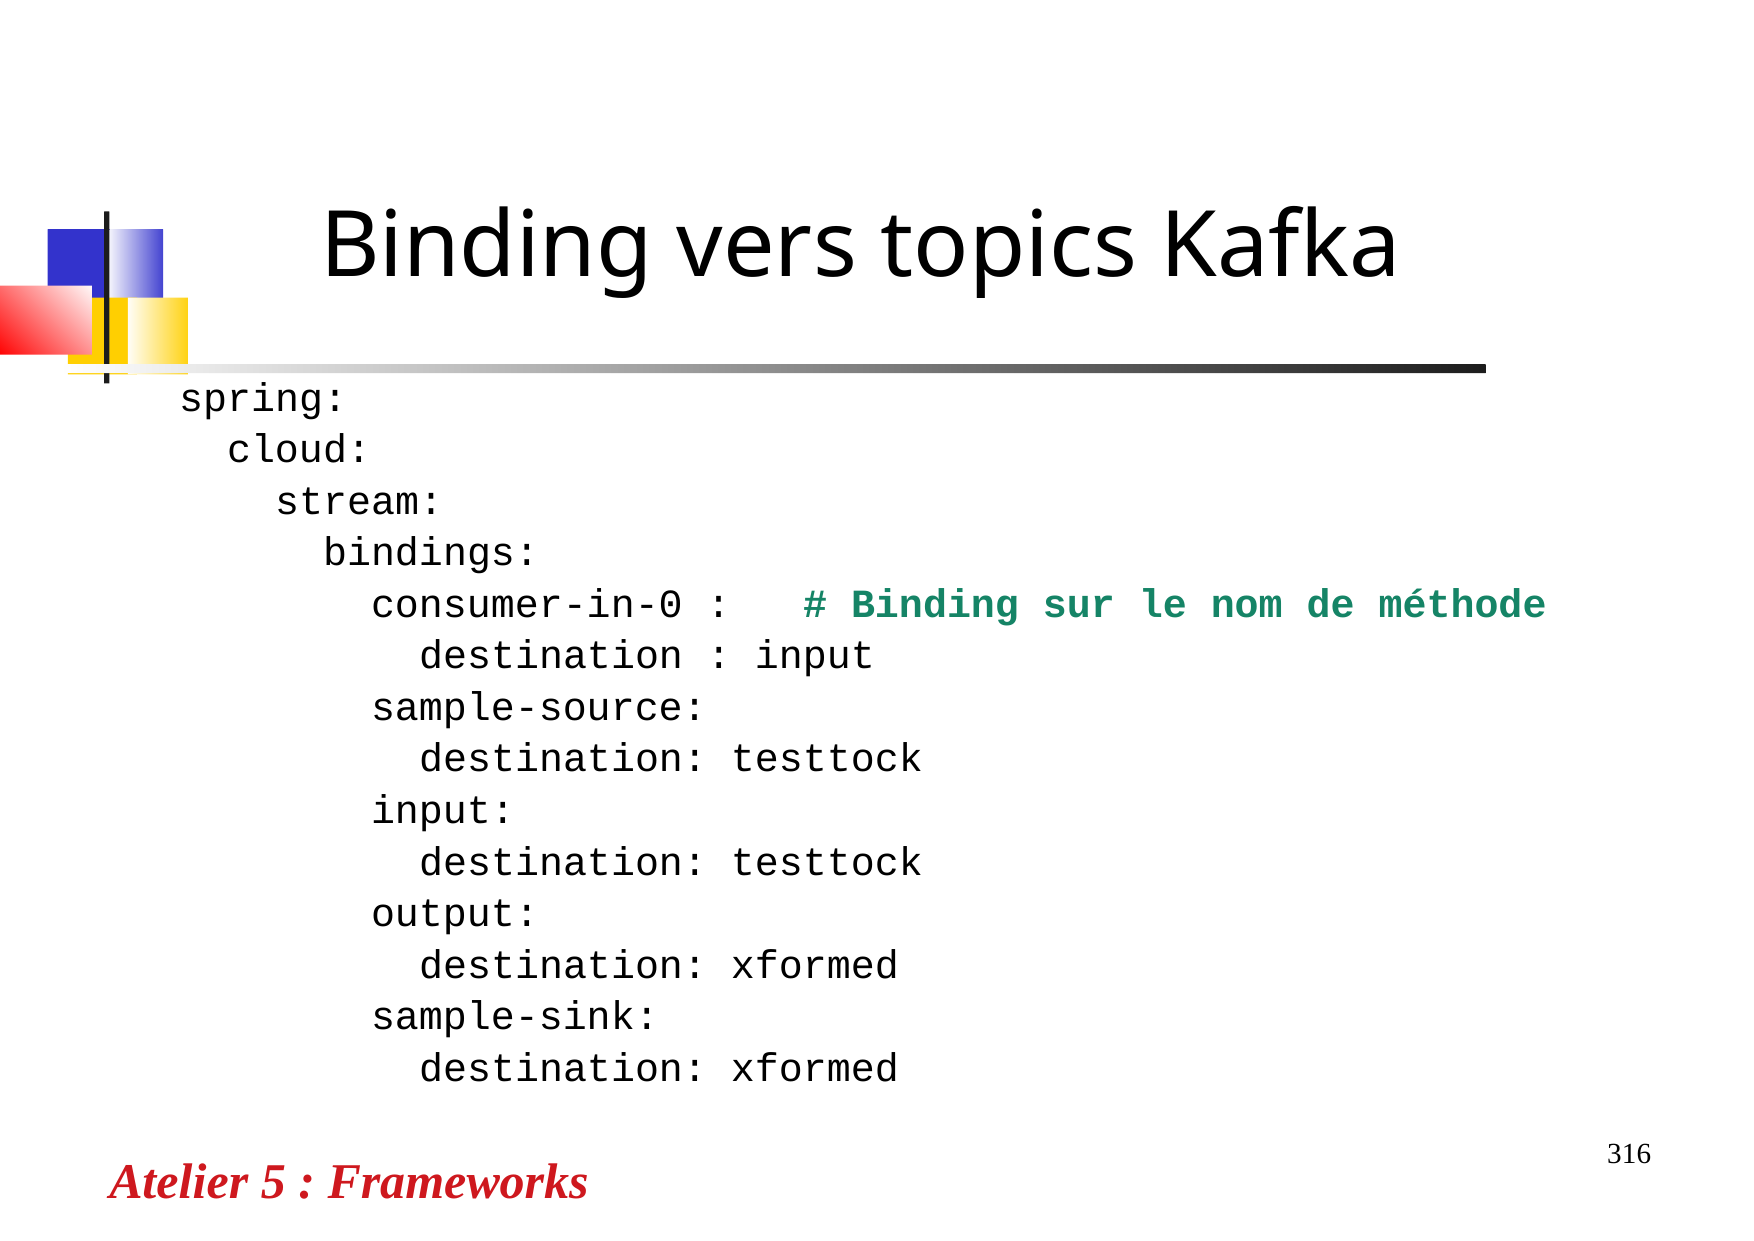

# Binding vers topics Kafka
spring:
 cloud:
 stream:
 bindings:
 consumer-in-0 : # Binding sur le nom de méthode
 destination : input
 sample-source:
 destination: testtock
 input:
 destination: testtock
 output:
 destination: xformed
 sample-sink:
 destination: xformed
Atelier 5 : Frameworks